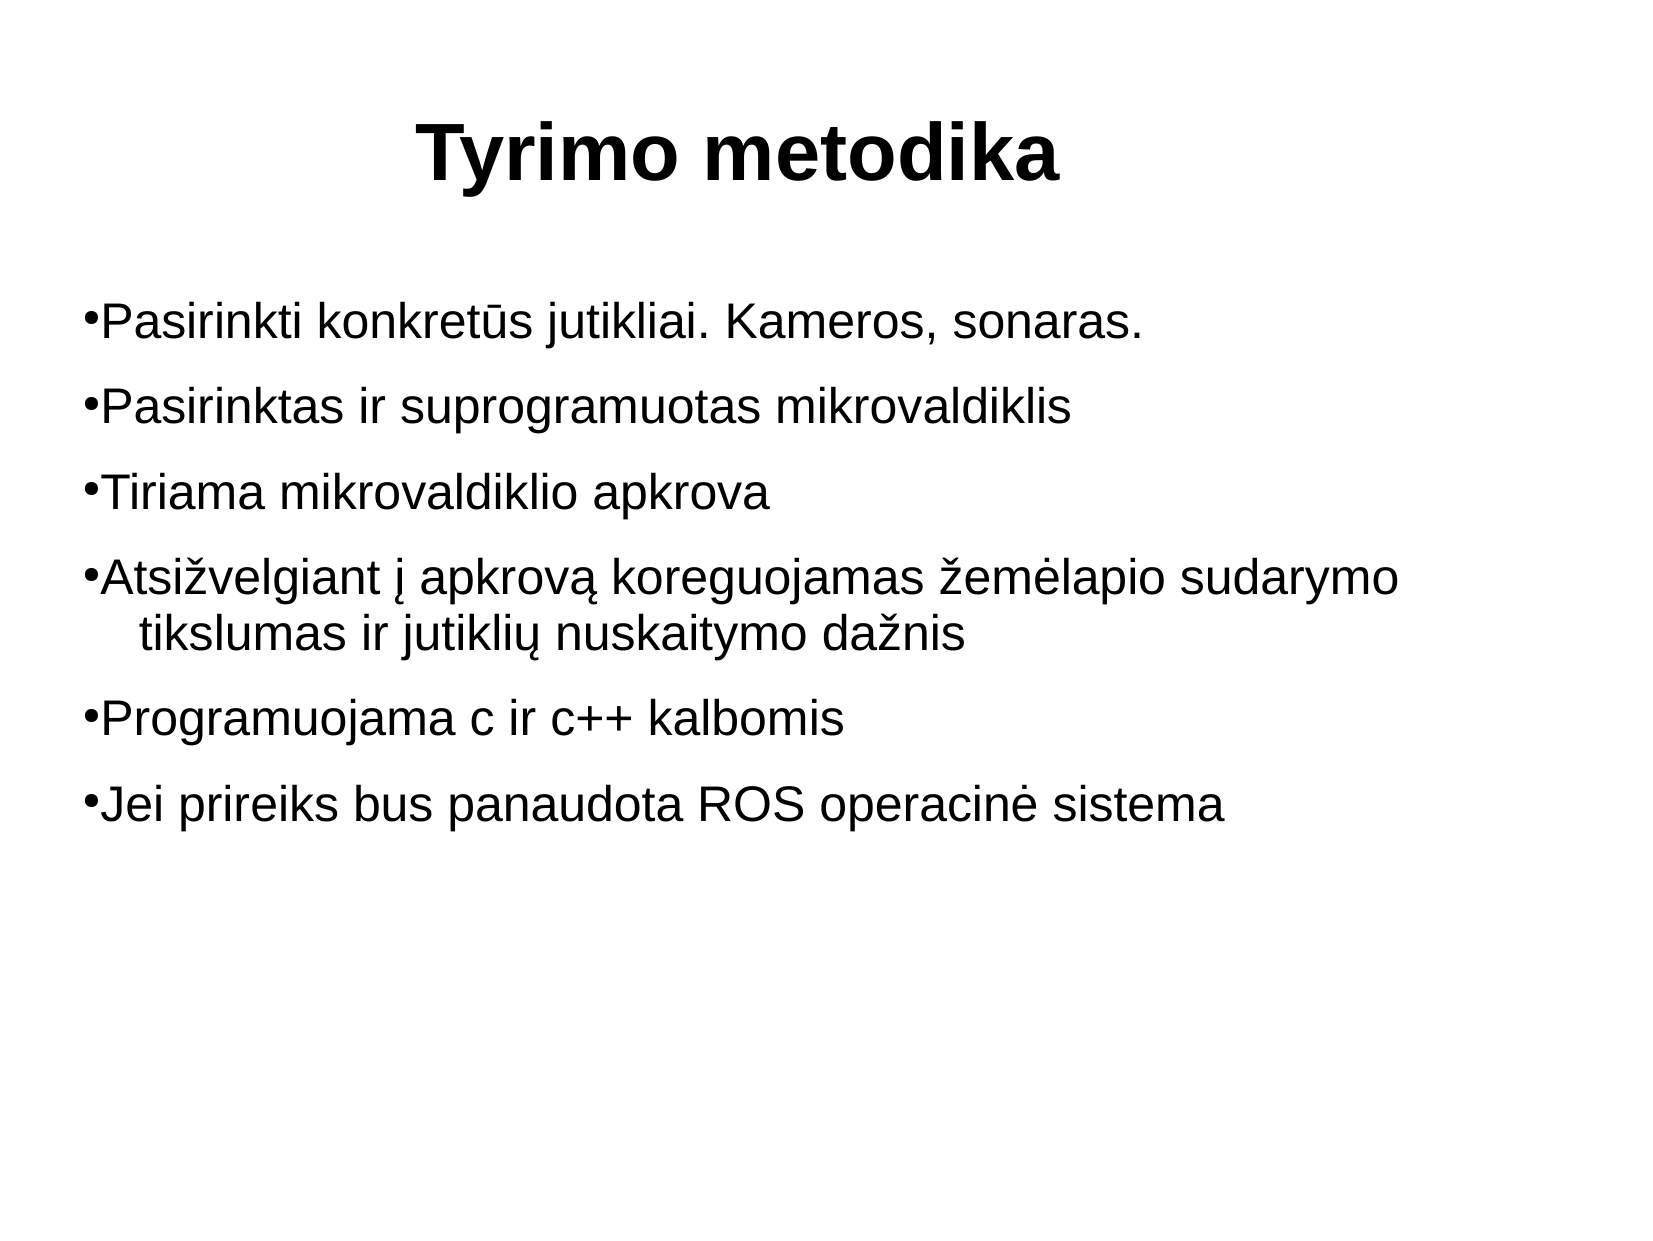

# Tyrimo metodika
Pasirinkti konkretūs jutikliai. Kameros, sonaras.
Pasirinktas ir suprogramuotas mikrovaldiklis
Tiriama mikrovaldiklio apkrova
Atsižvelgiant į apkrovą koreguojamas žemėlapio sudarymo tikslumas ir jutiklių nuskaitymo dažnis
Programuojama c ir c++ kalbomis
Jei prireiks bus panaudota ROS operacinė sistema